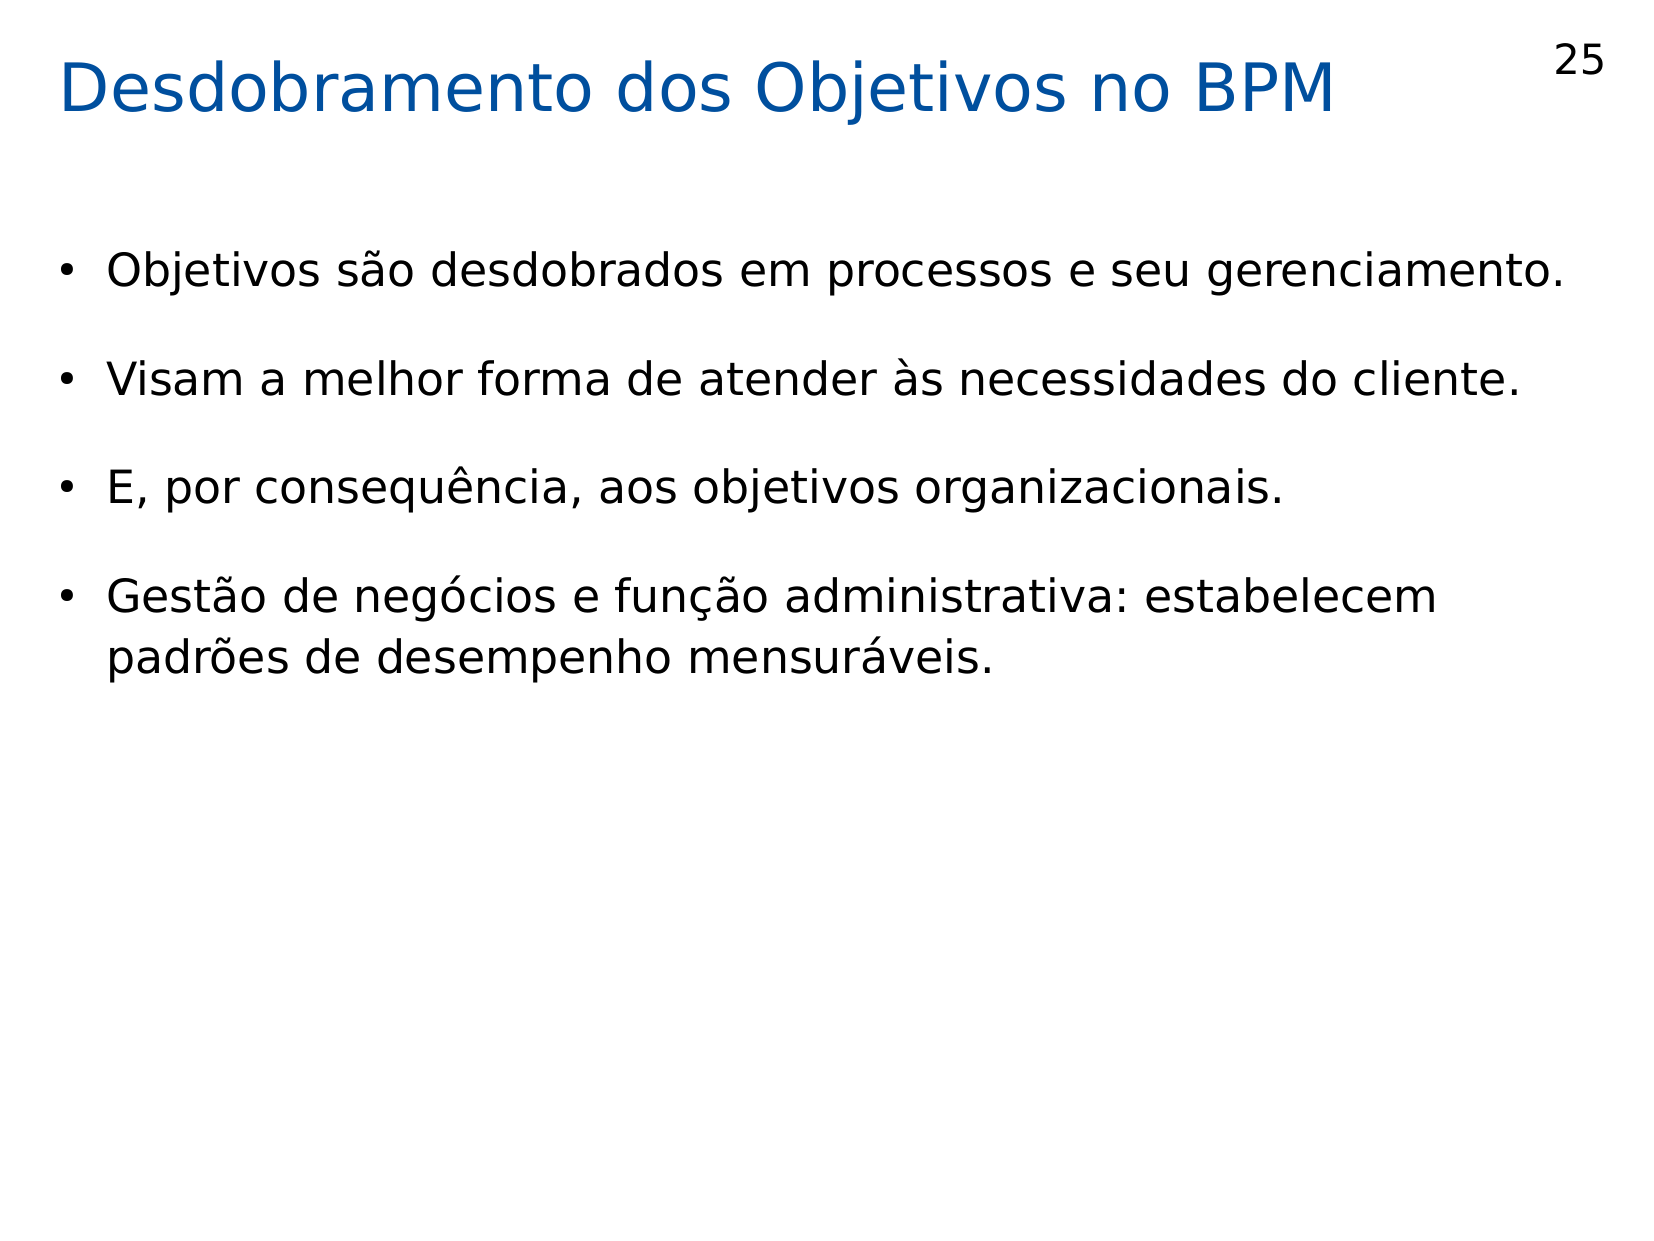

# Desdobramento dos Objetivos no BPM
25
Objetivos são desdobrados em processos e seu gerenciamento.
Visam a melhor forma de atender às necessidades do cliente.
E, por consequência, aos objetivos organizacionais.
Gestão de negócios e função administrativa: estabelecem padrões de desempenho mensuráveis.